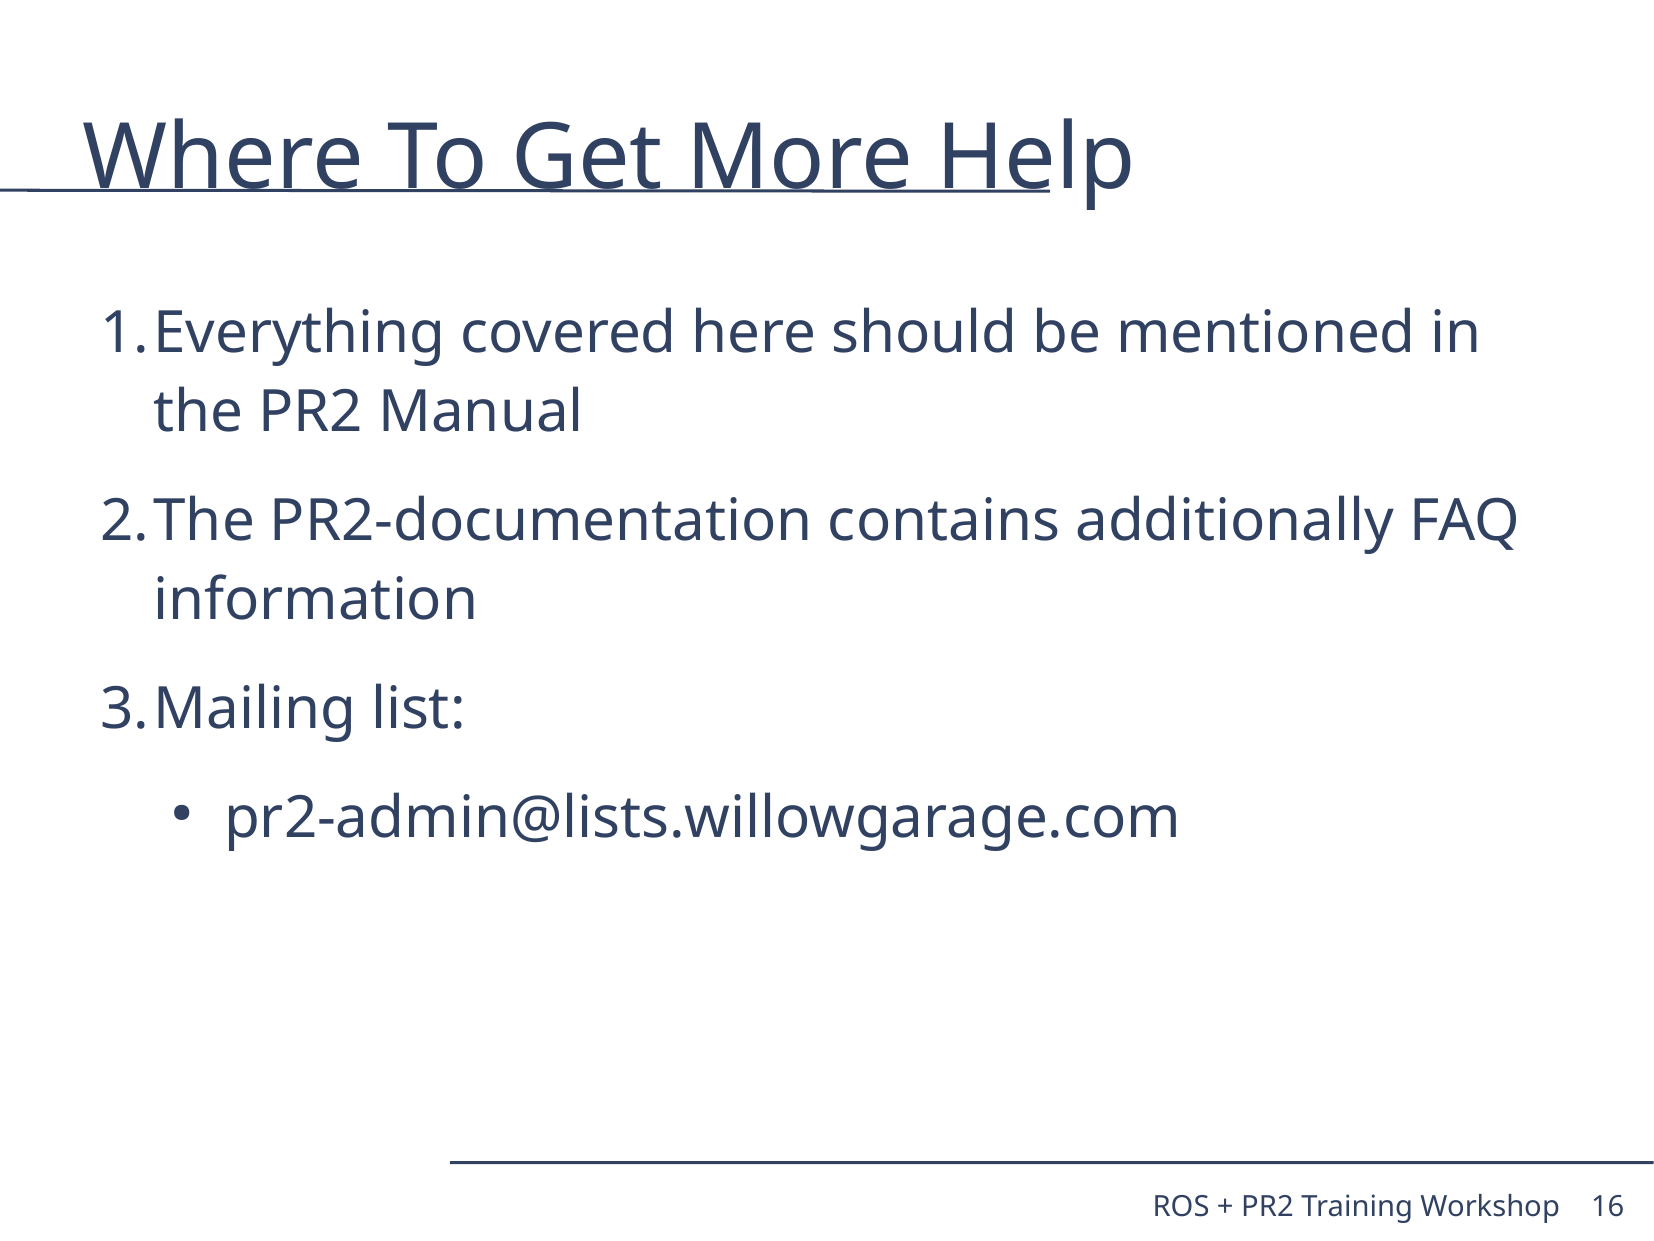

# Where To Get More Help
Everything covered here should be mentioned in the PR2 Manual
The PR2-documentation contains additionally FAQ information
Mailing list:
pr2-admin@lists.willowgarage.com